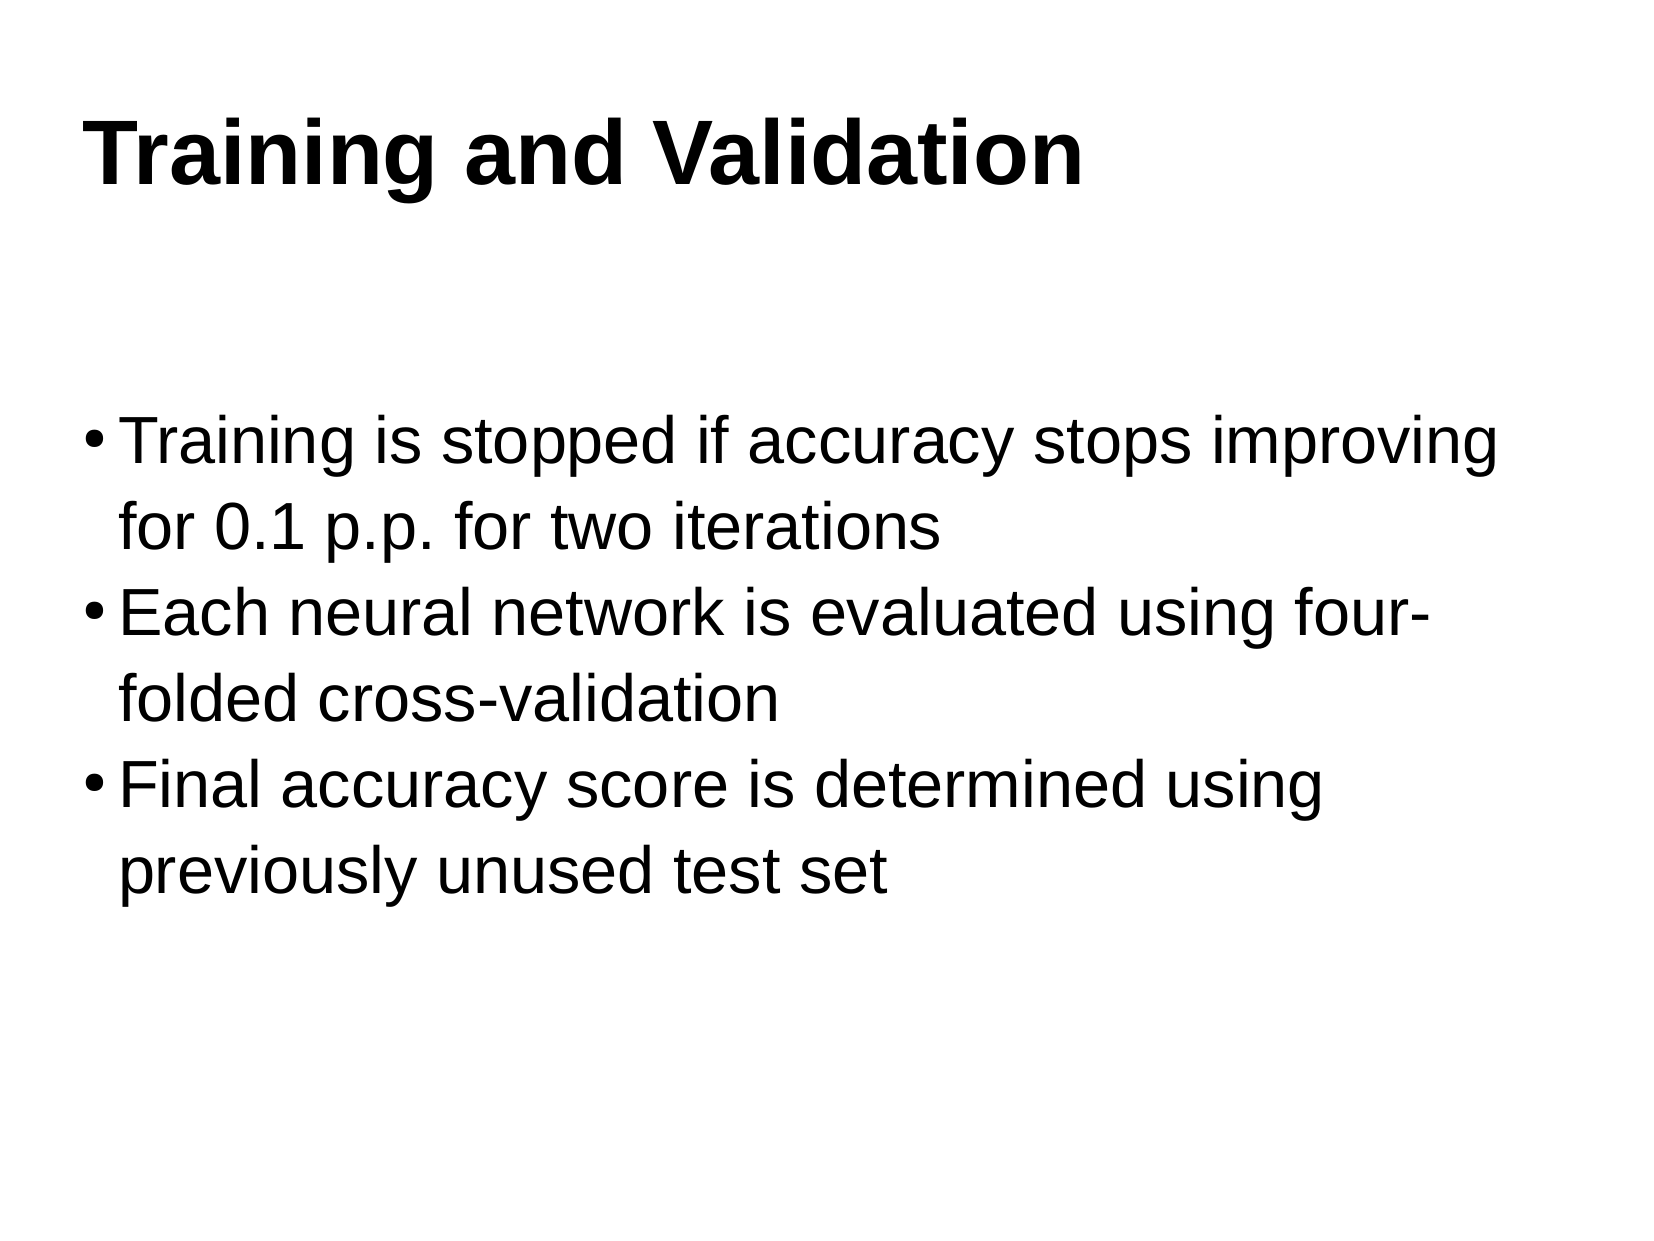

# Training and Validation
Training is stopped if accuracy stops improving for 0.1 p.p. for two iterations
Each neural network is evaluated using four-folded cross-validation
Final accuracy score is determined using previously unused test set